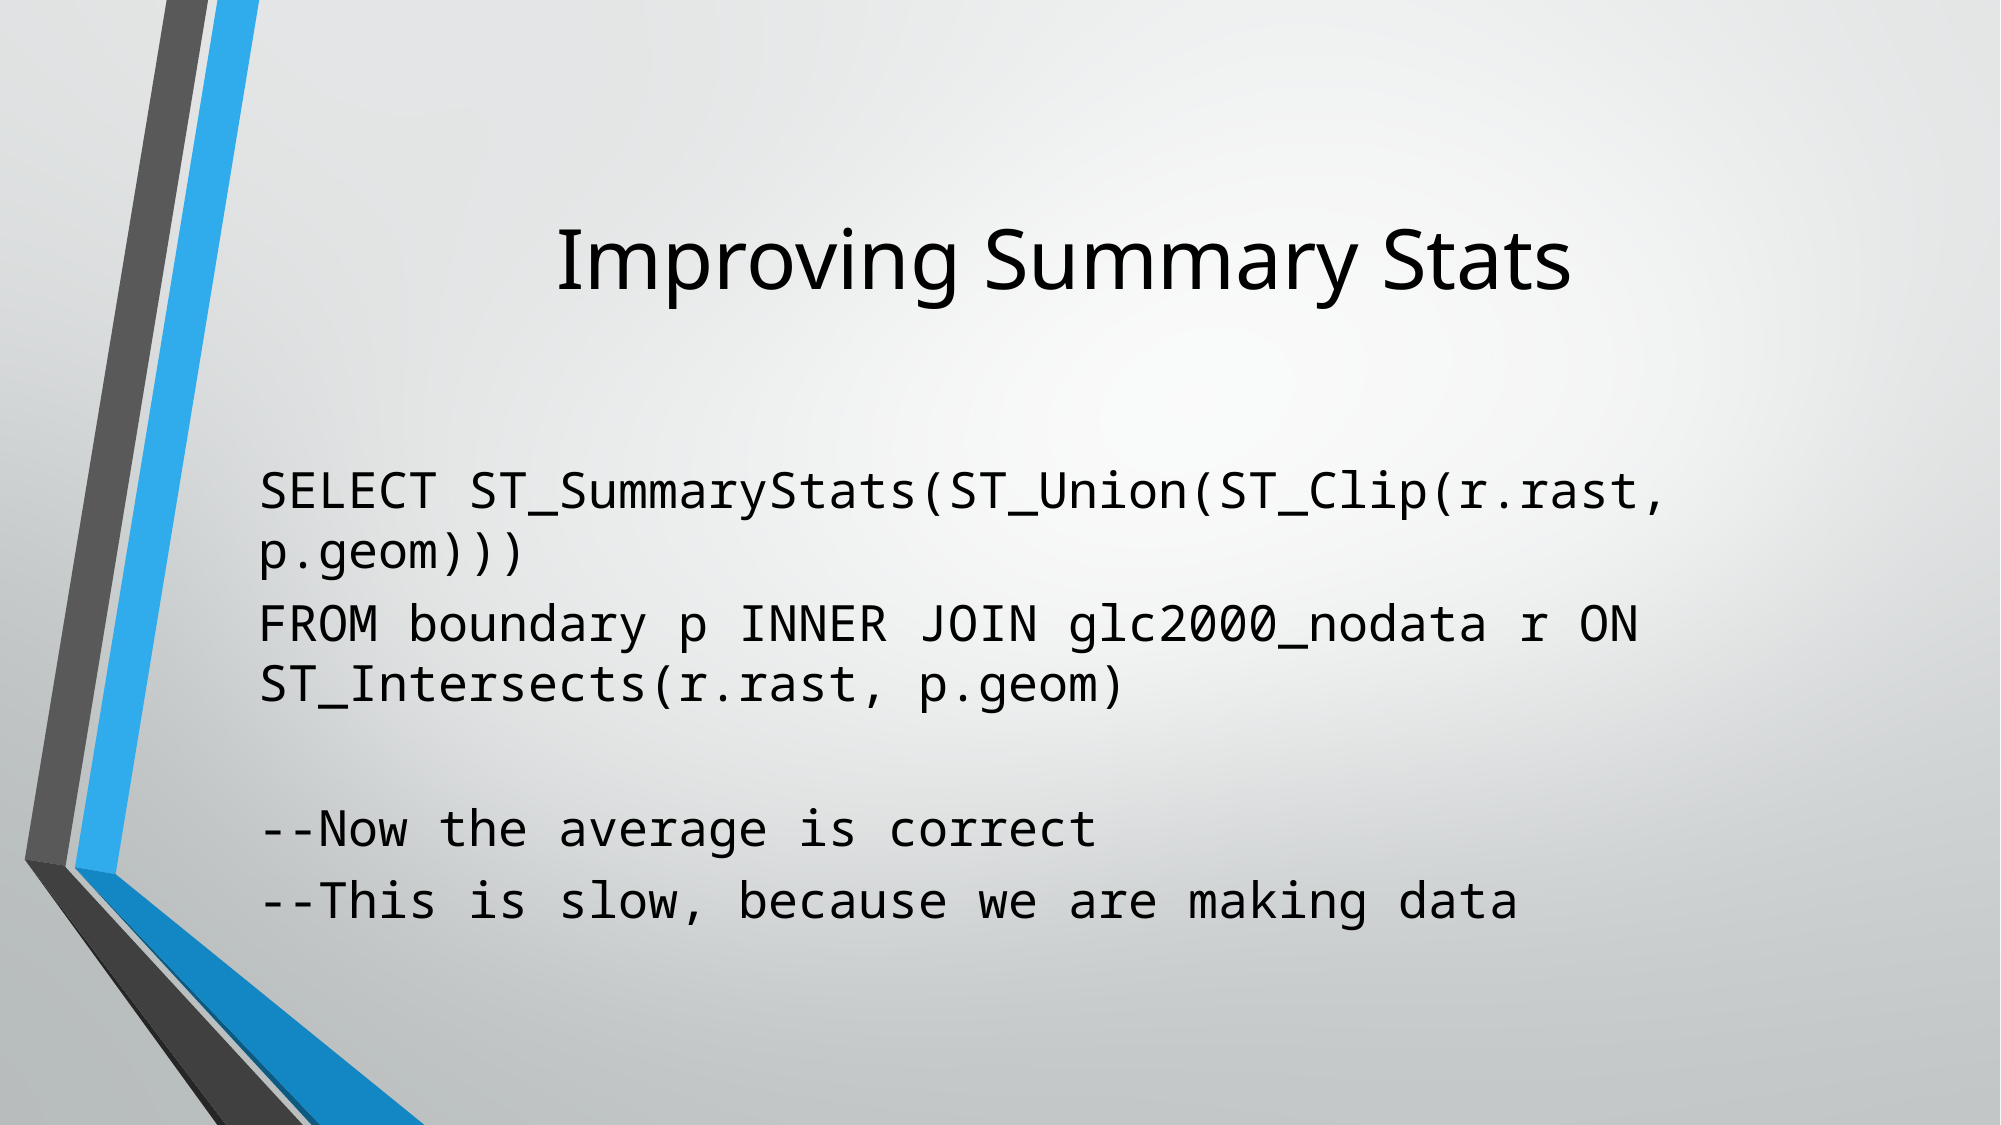

# Improving Summary Stats
SELECT ST_SummaryStats(ST_Union(ST_Clip(r.rast, p.geom)))
FROM boundary p INNER JOIN glc2000_nodata r ON ST_Intersects(r.rast, p.geom)
--Now the average is correct
--This is slow, because we are making data